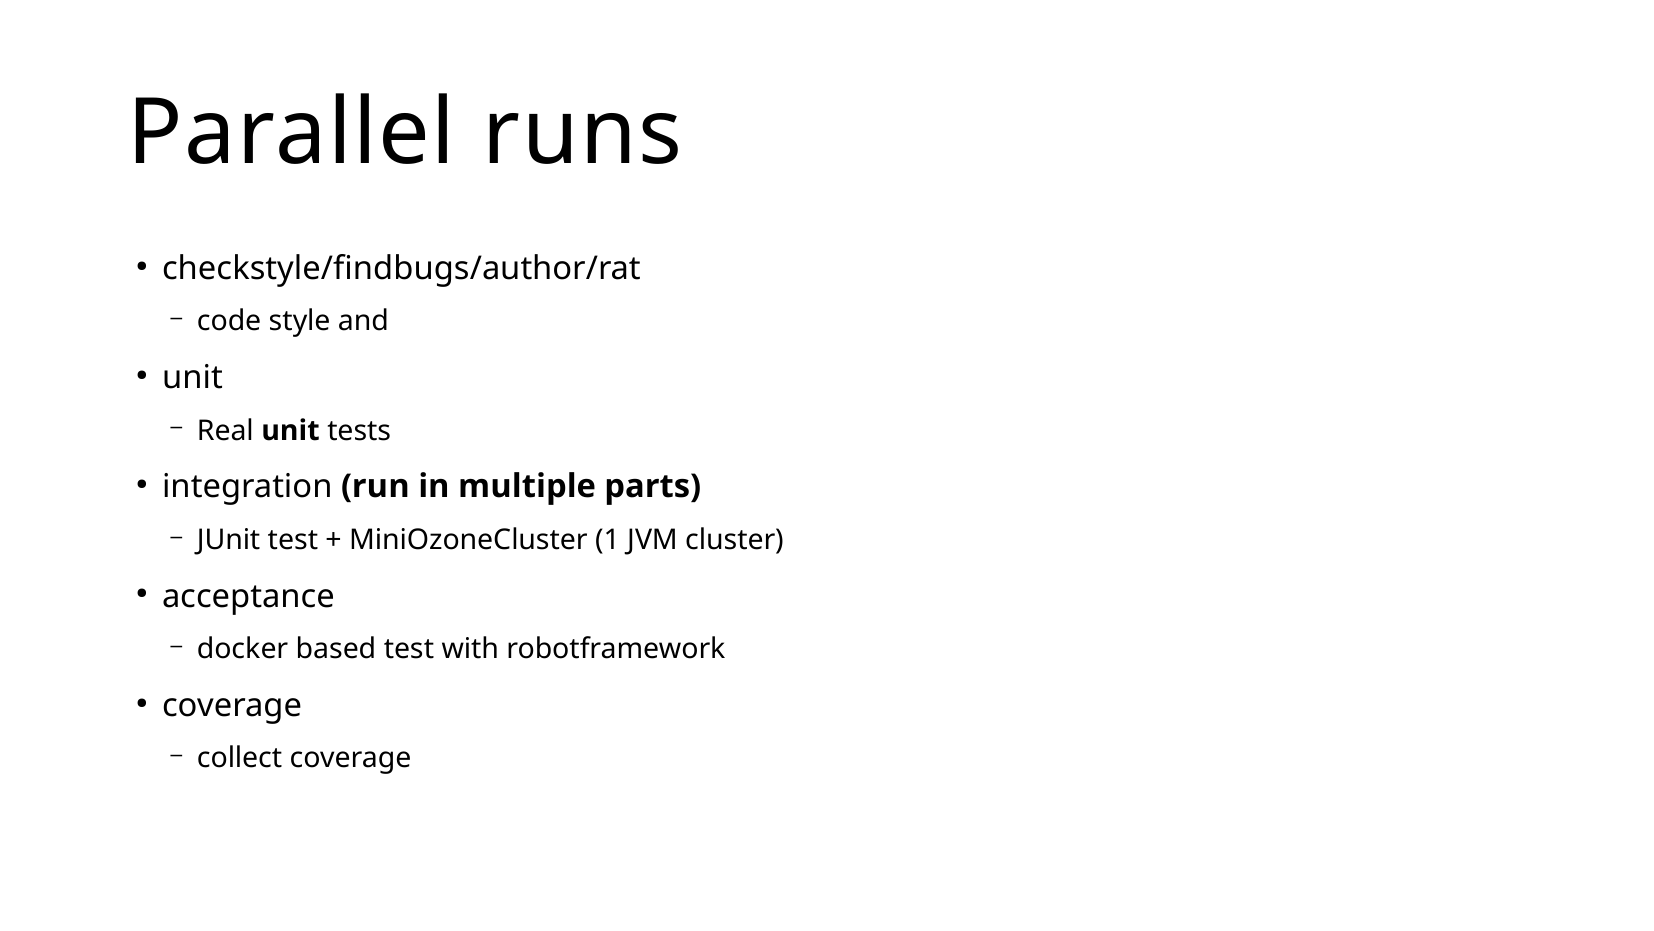

# Parallel runs
checkstyle/findbugs/author/rat
code style and
unit
Real unit tests
integration (run in multiple parts)
JUnit test + MiniOzoneCluster (1 JVM cluster)
acceptance
docker based test with robotframework
coverage
collect coverage